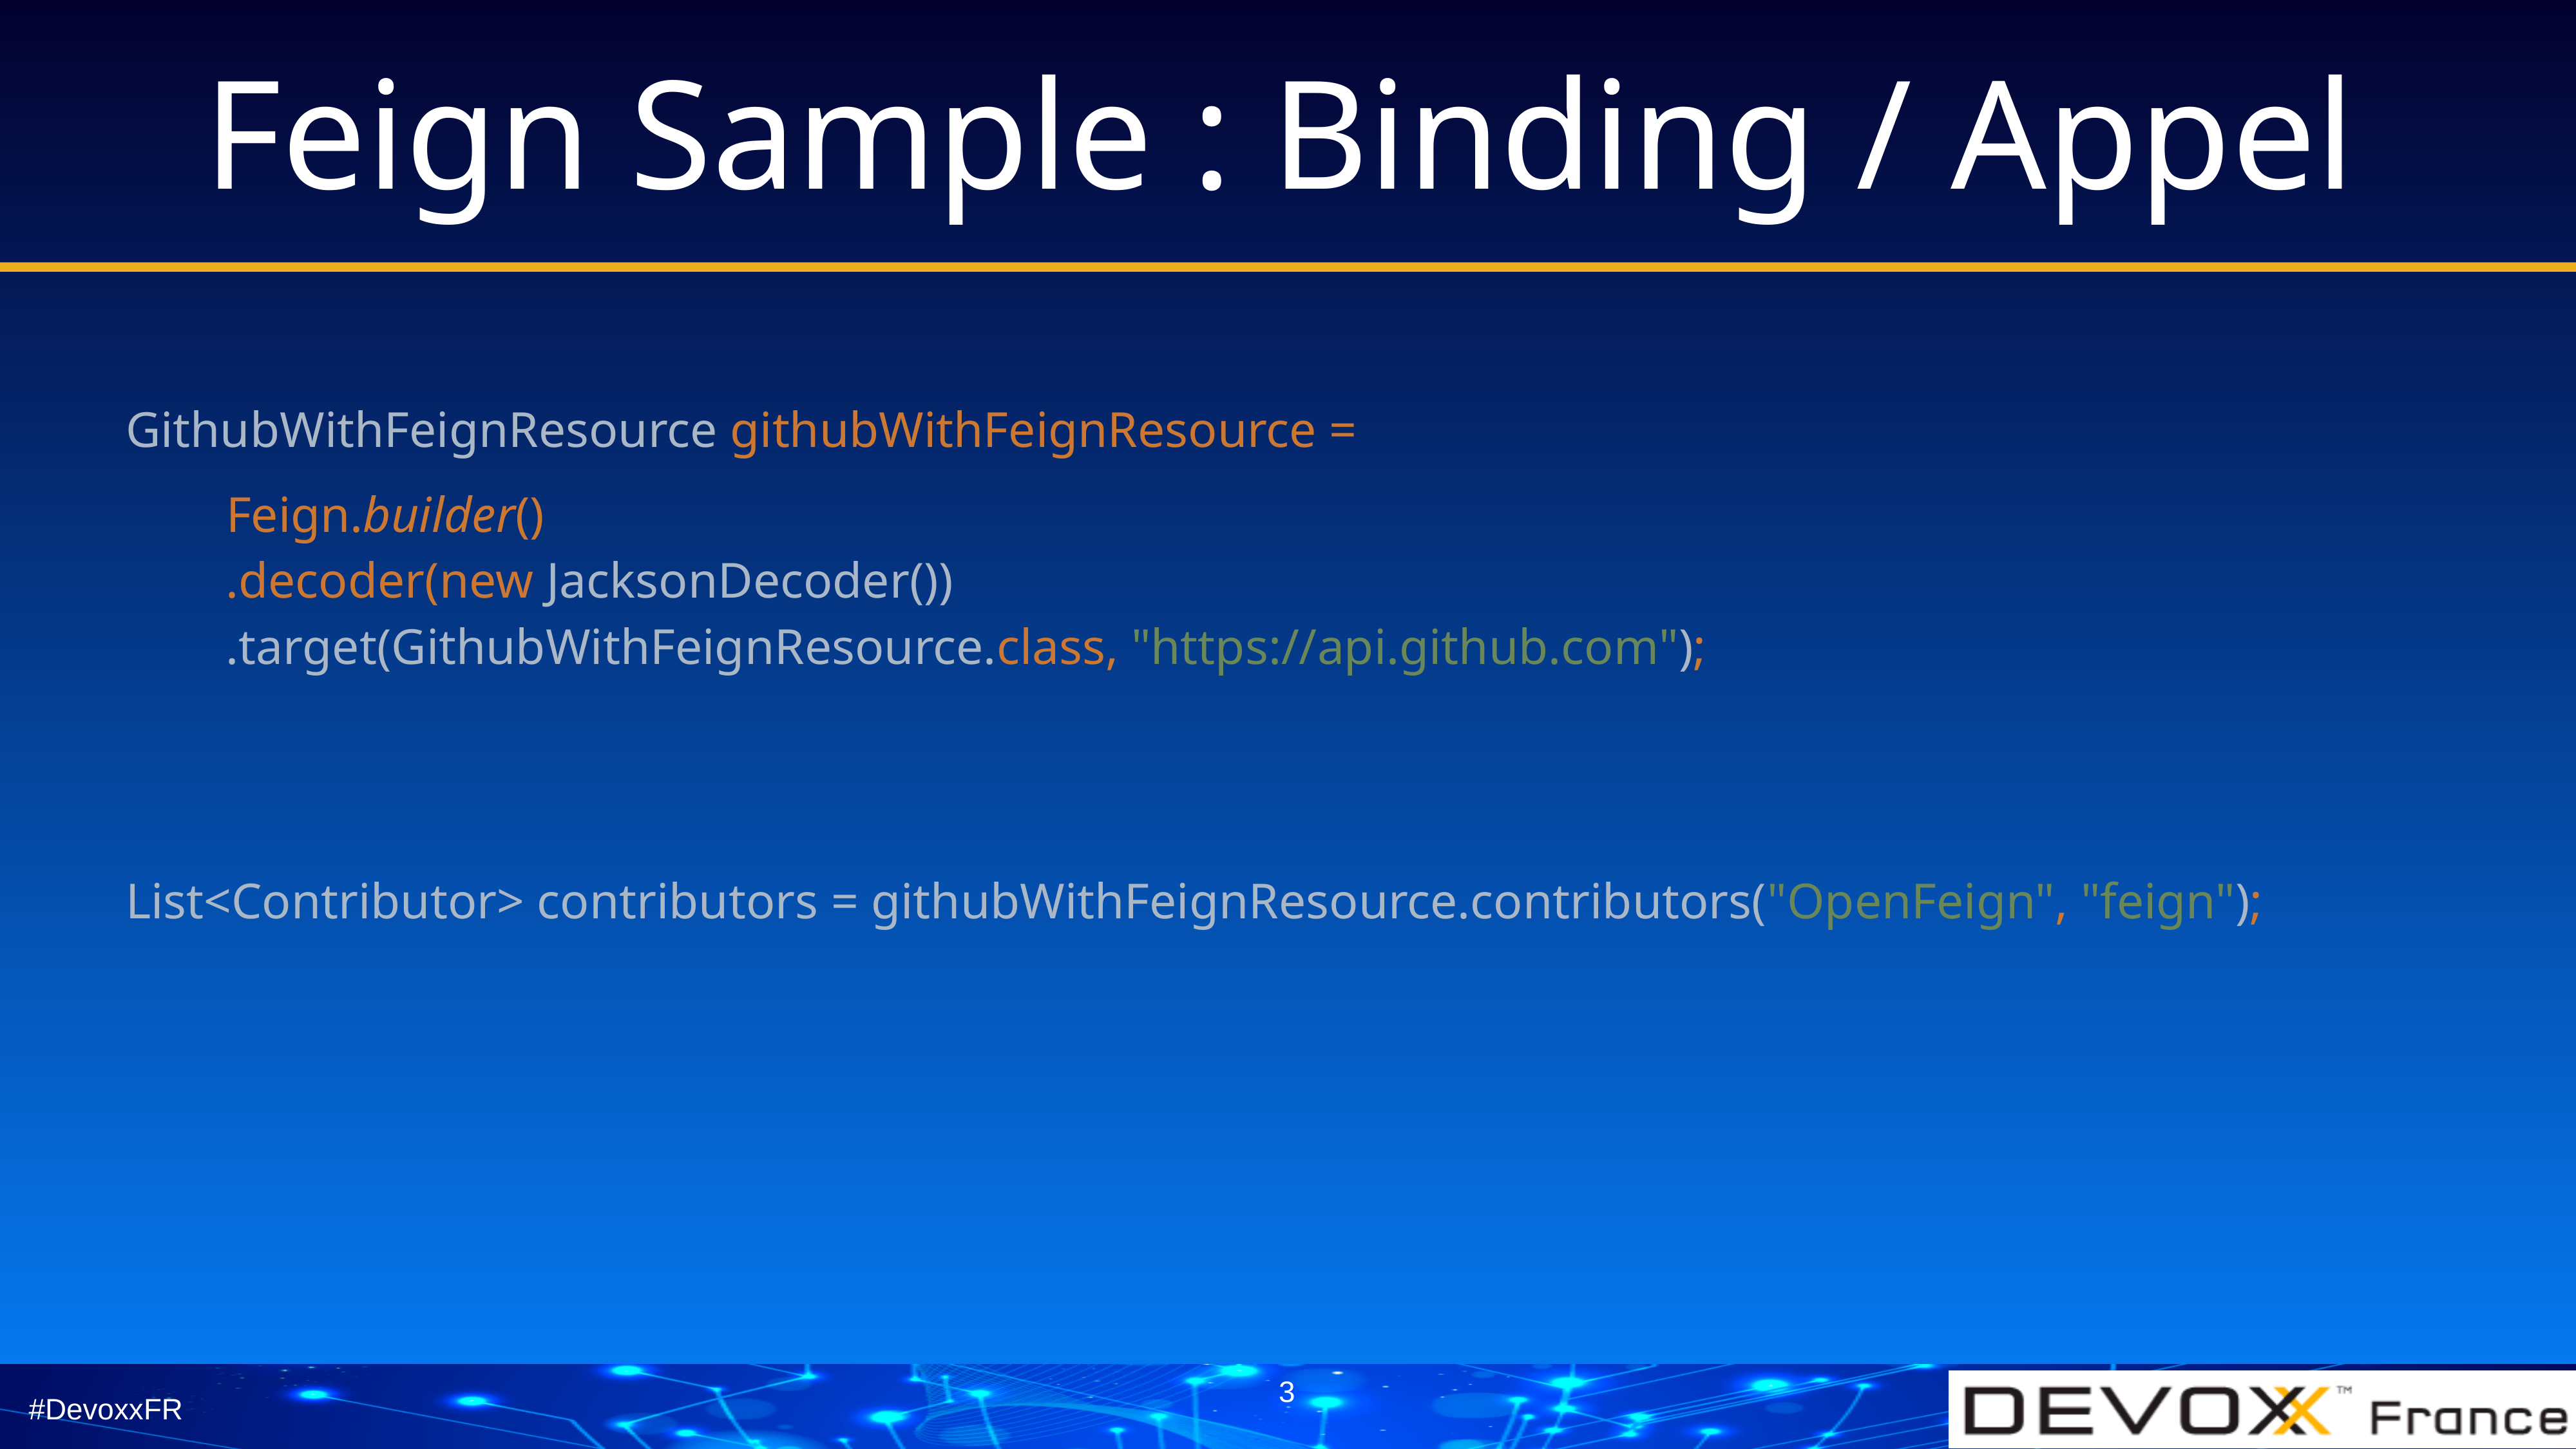

# Feign Sample : Binding / Appel
GithubWithFeignResource githubWithFeignResource =
 Feign.builder()
 .decoder(new JacksonDecoder())
 .target(GithubWithFeignResource.class, "https://api.github.com");
List<Contributor> contributors = githubWithFeignResource.contributors("OpenFeign", "feign");
3